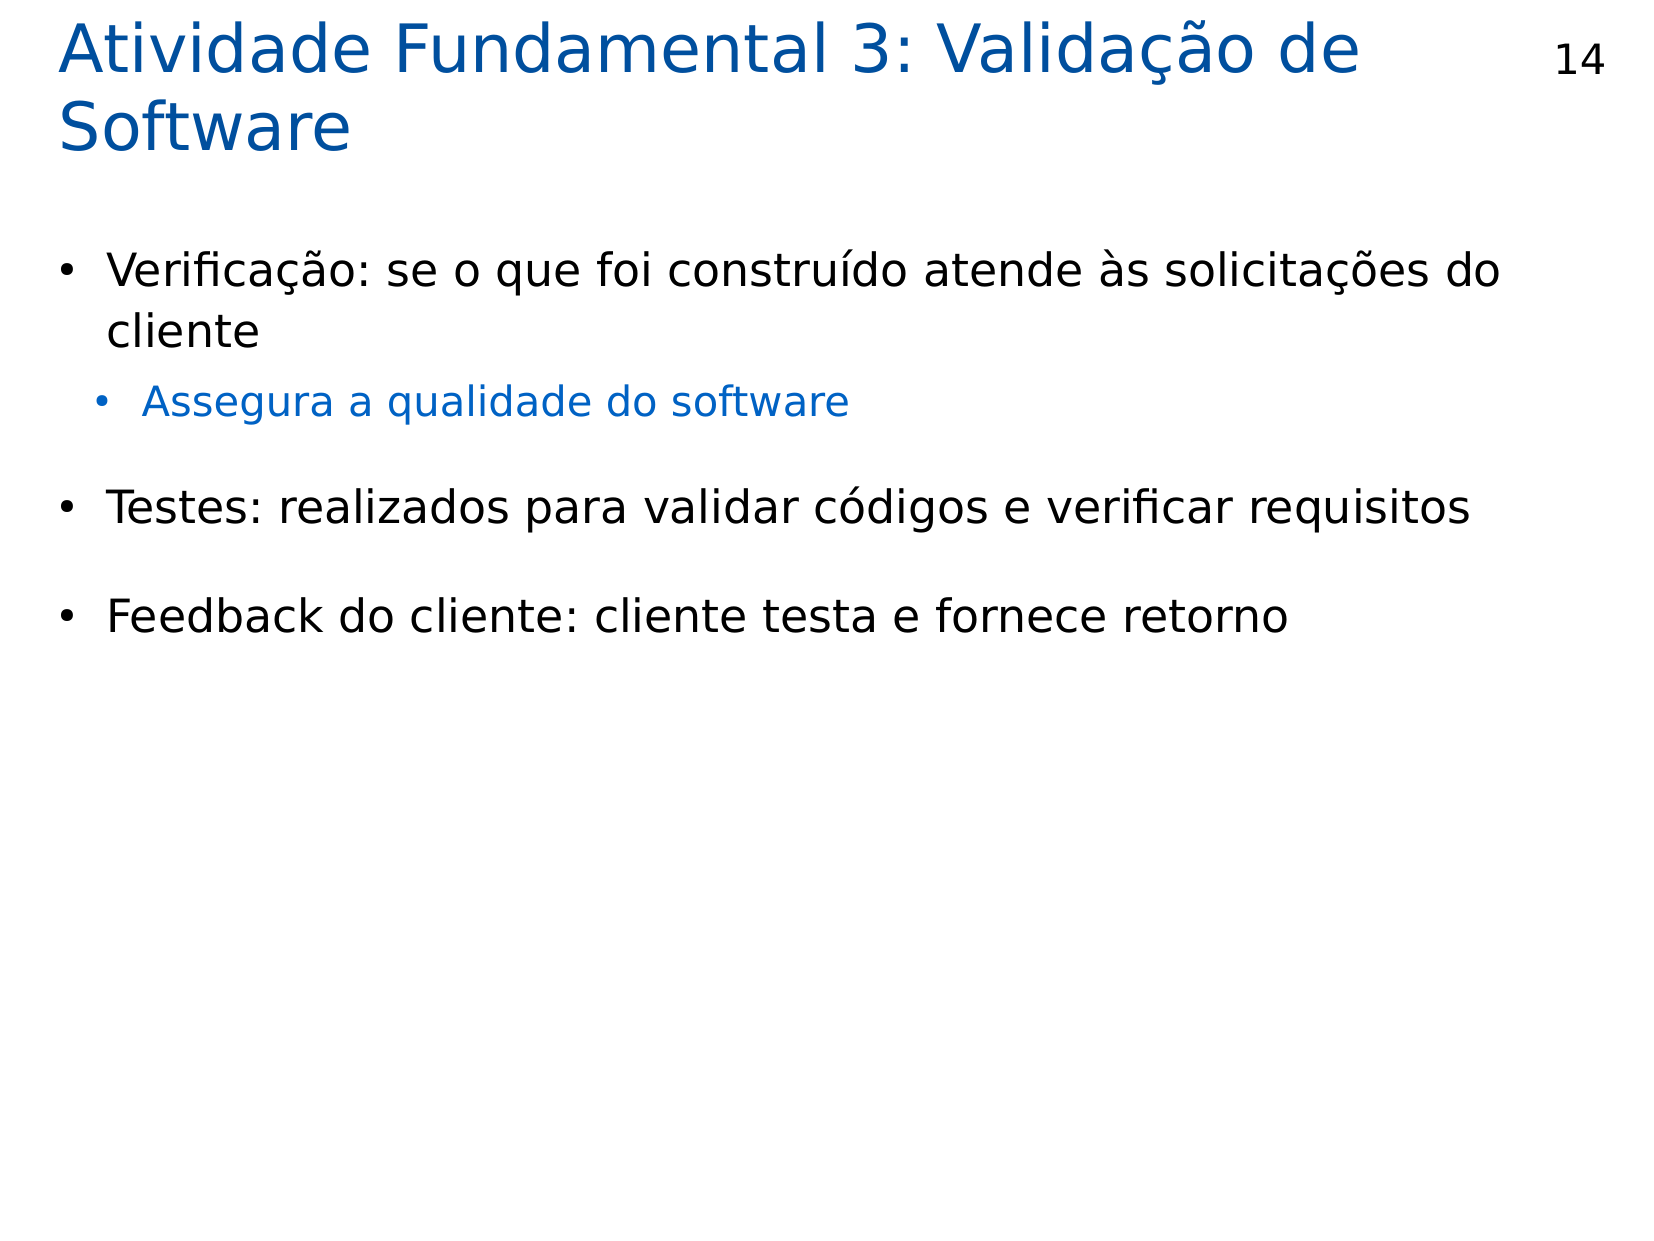

# Atividade Fundamental 3: Validação de Software
14
Verificação: se o que foi construído atende às solicitações do cliente
Assegura a qualidade do software
Testes: realizados para validar códigos e verificar requisitos
Feedback do cliente: cliente testa e fornece retorno